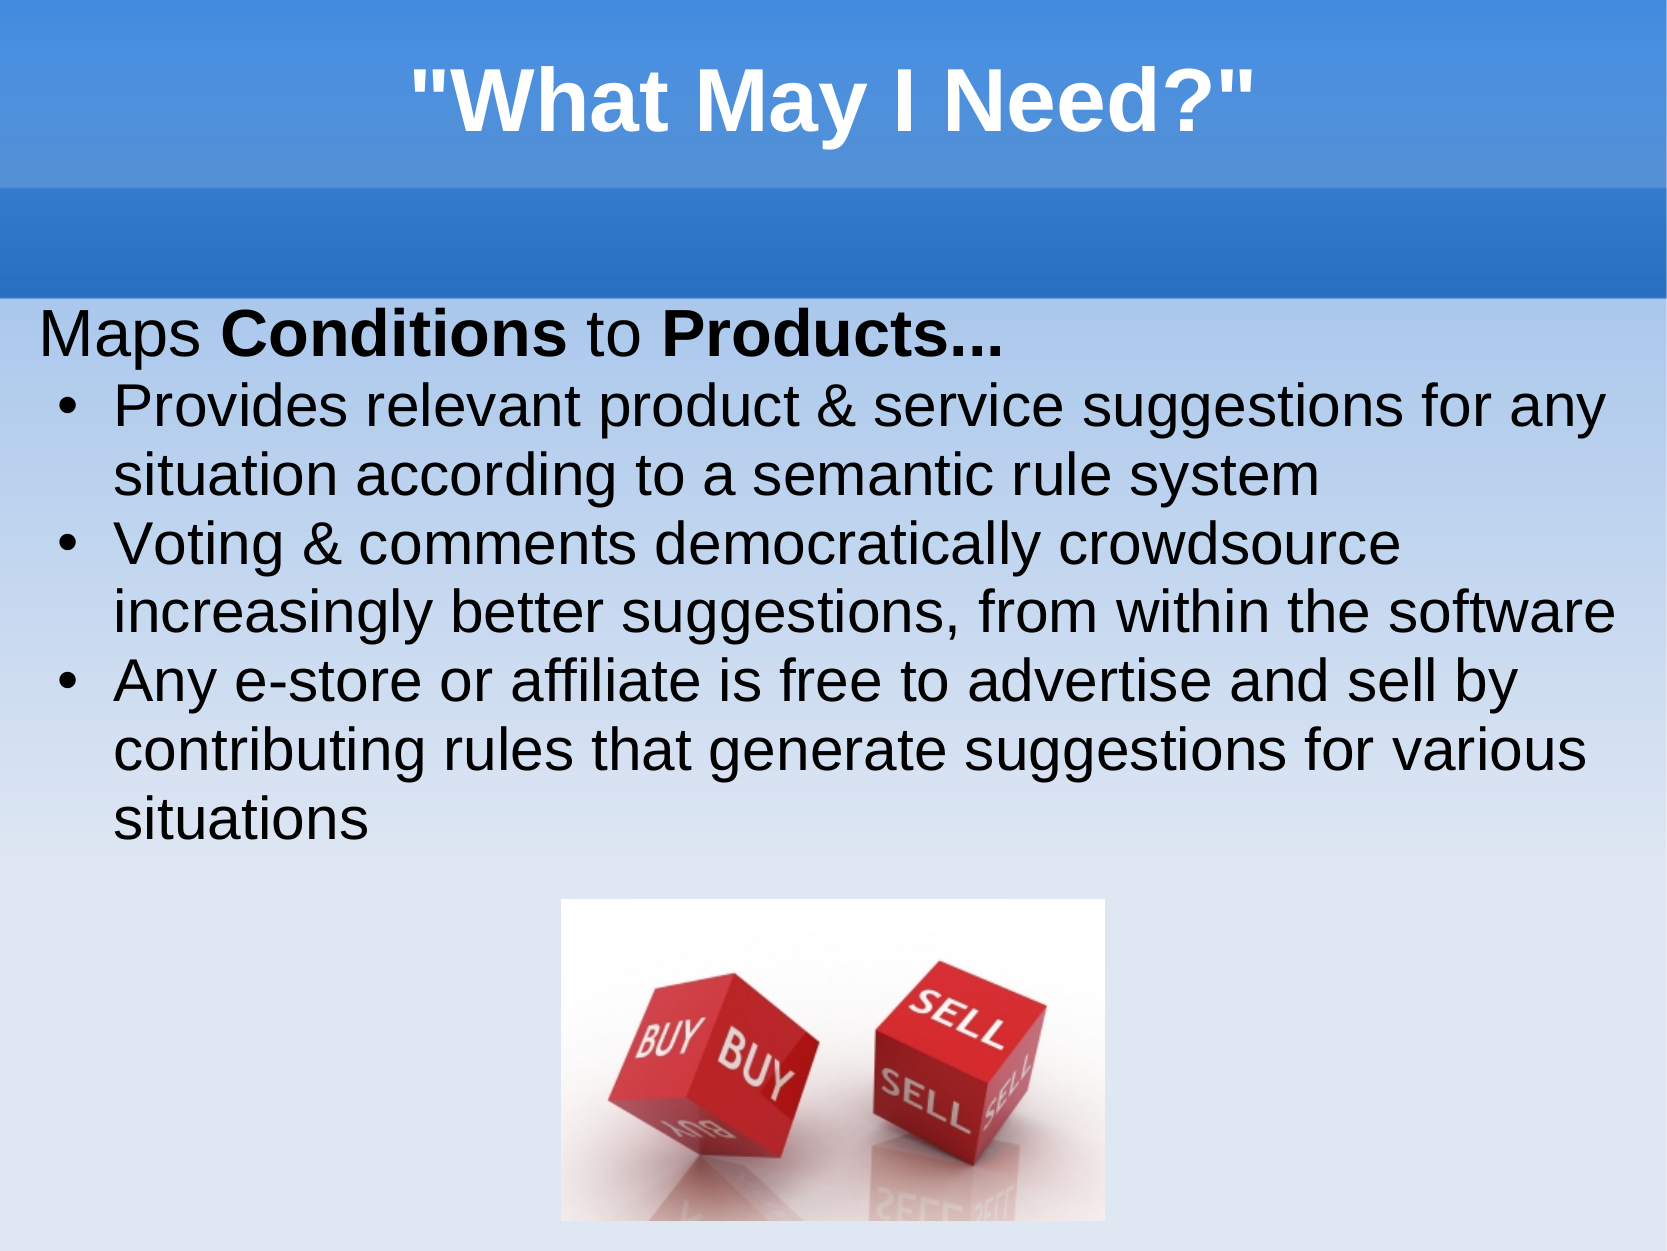

# "What May I Need?"
Maps Conditions to Products...
Provides relevant product & service suggestions for any situation according to a semantic rule system
Voting & comments democratically crowdsource increasingly better suggestions, from within the software
Any e-store or affiliate is free to advertise and sell by contributing rules that generate suggestions for various situations